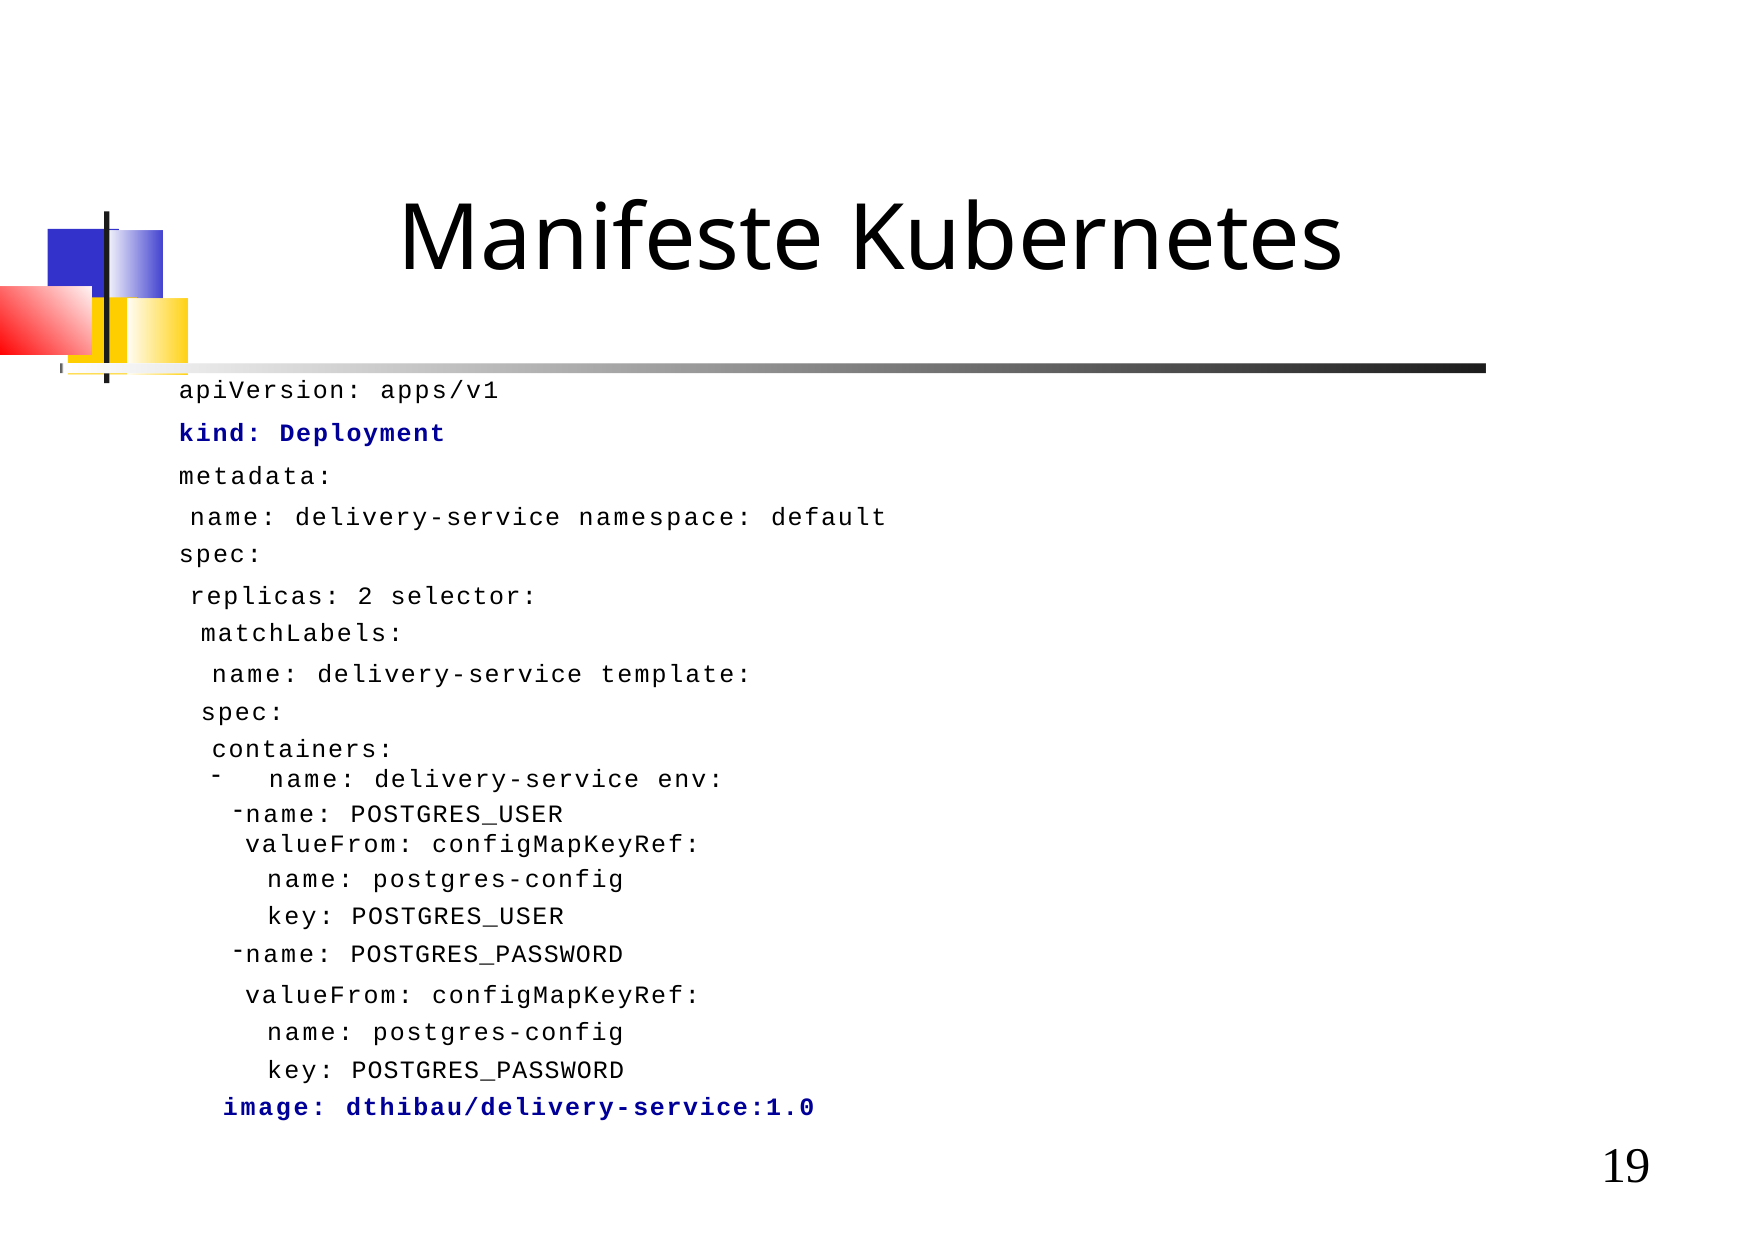

# Manifeste Kubernetes
apiVersion: apps/v1
kind: Deployment
metadata:
name: delivery-service namespace: default
spec:
replicas: 2 selector:
matchLabels:
name: delivery-service template:
spec:
containers:
	name: delivery-service env:
name: POSTGRES_USER
valueFrom: configMapKeyRef:
name: postgres-config
key: POSTGRES_USER
name: POSTGRES_PASSWORD
valueFrom: configMapKeyRef:
name: postgres-config
key: POSTGRES_PASSWORD
image: dthibau/delivery-service:1.0
19